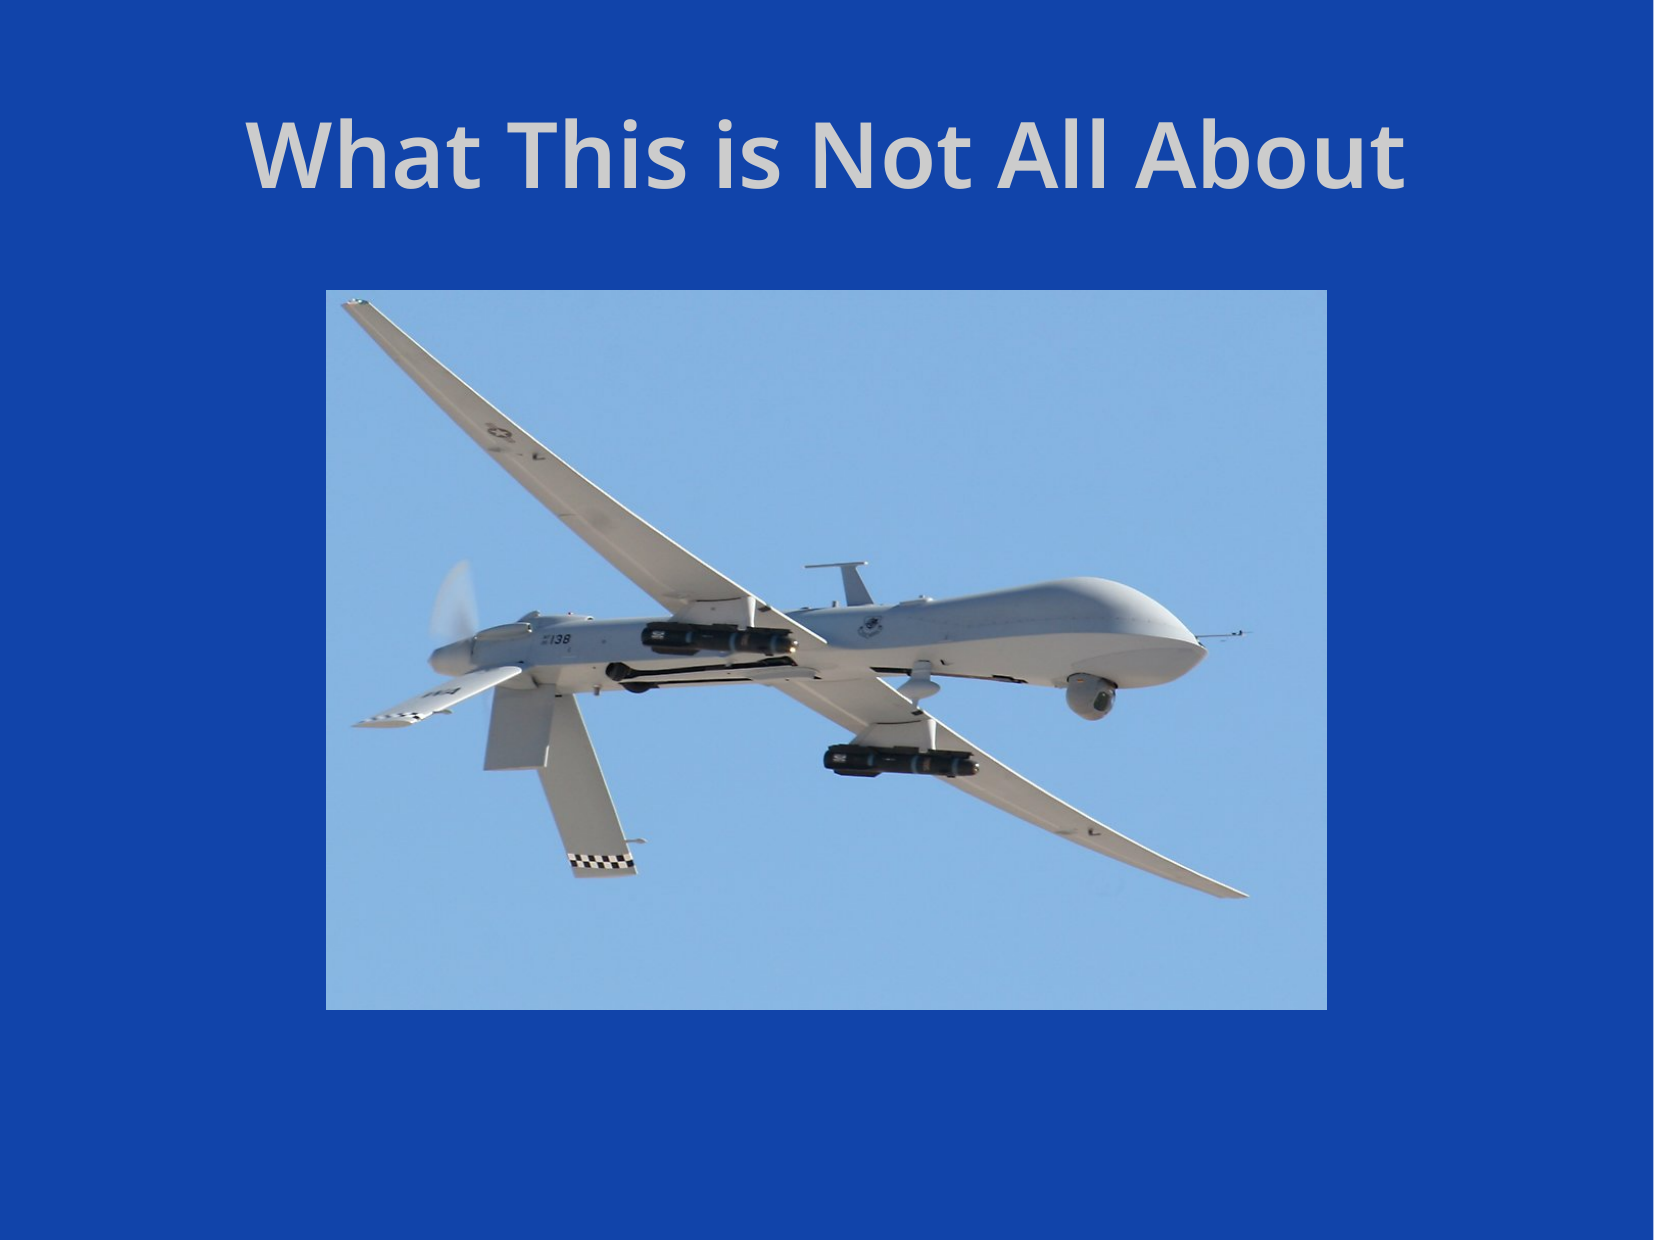

# What This is Not All About